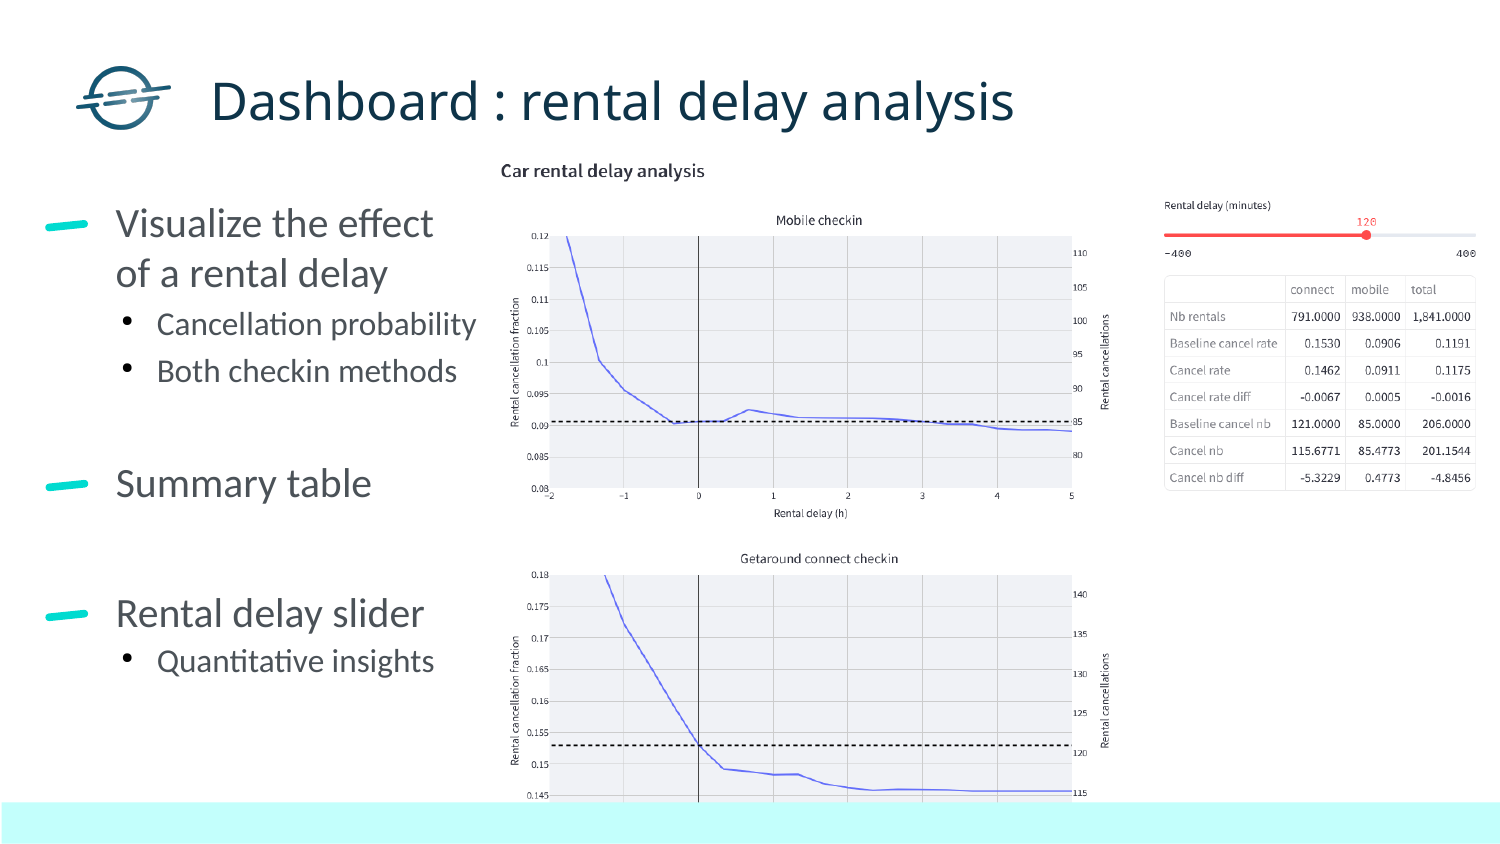

# Dashboard : rental delay analysis
Visualize the effect of a rental delay
Cancellation probability
Both checkin methods
Summary table
Rental delay slider
Quantitative insights